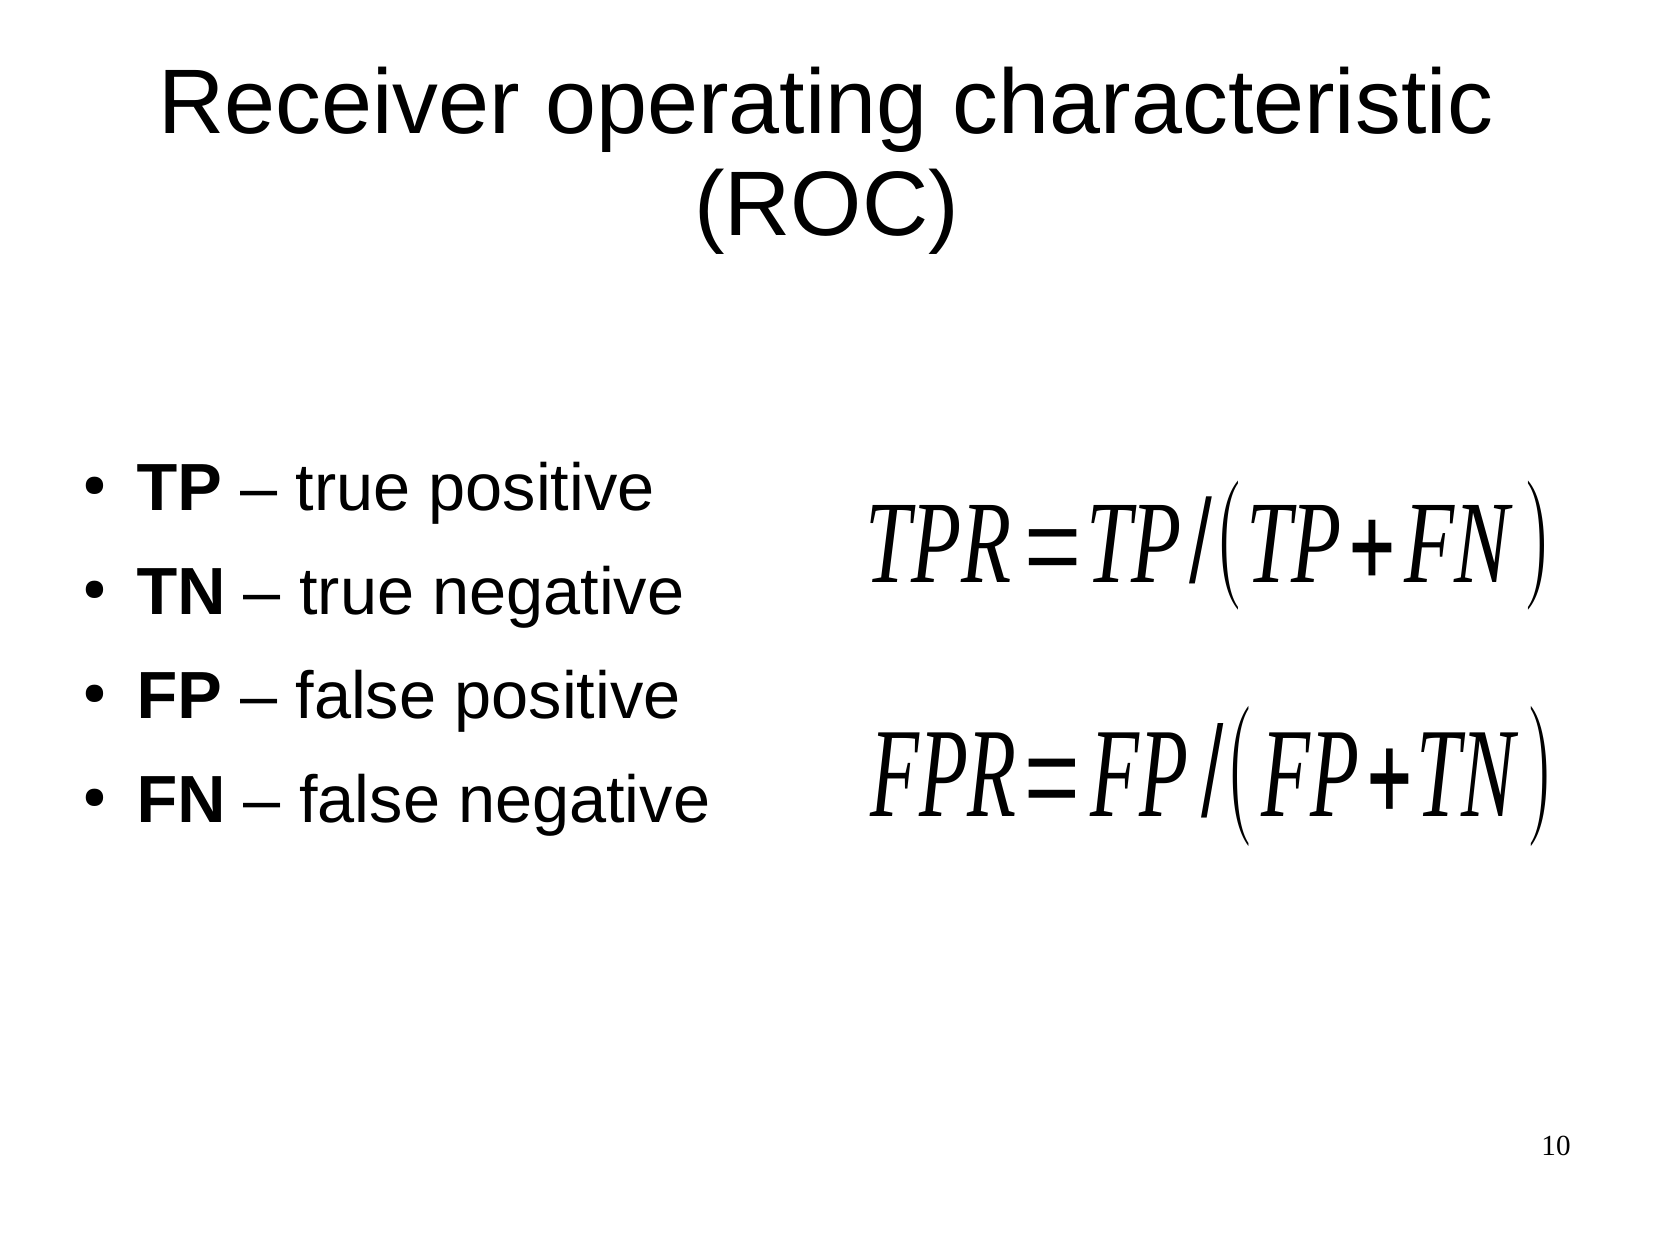

# Receiver operating characteristic (ROC)
 TP – true positive
 TN – true negative
 FP – false positive
 FN – false negative
10